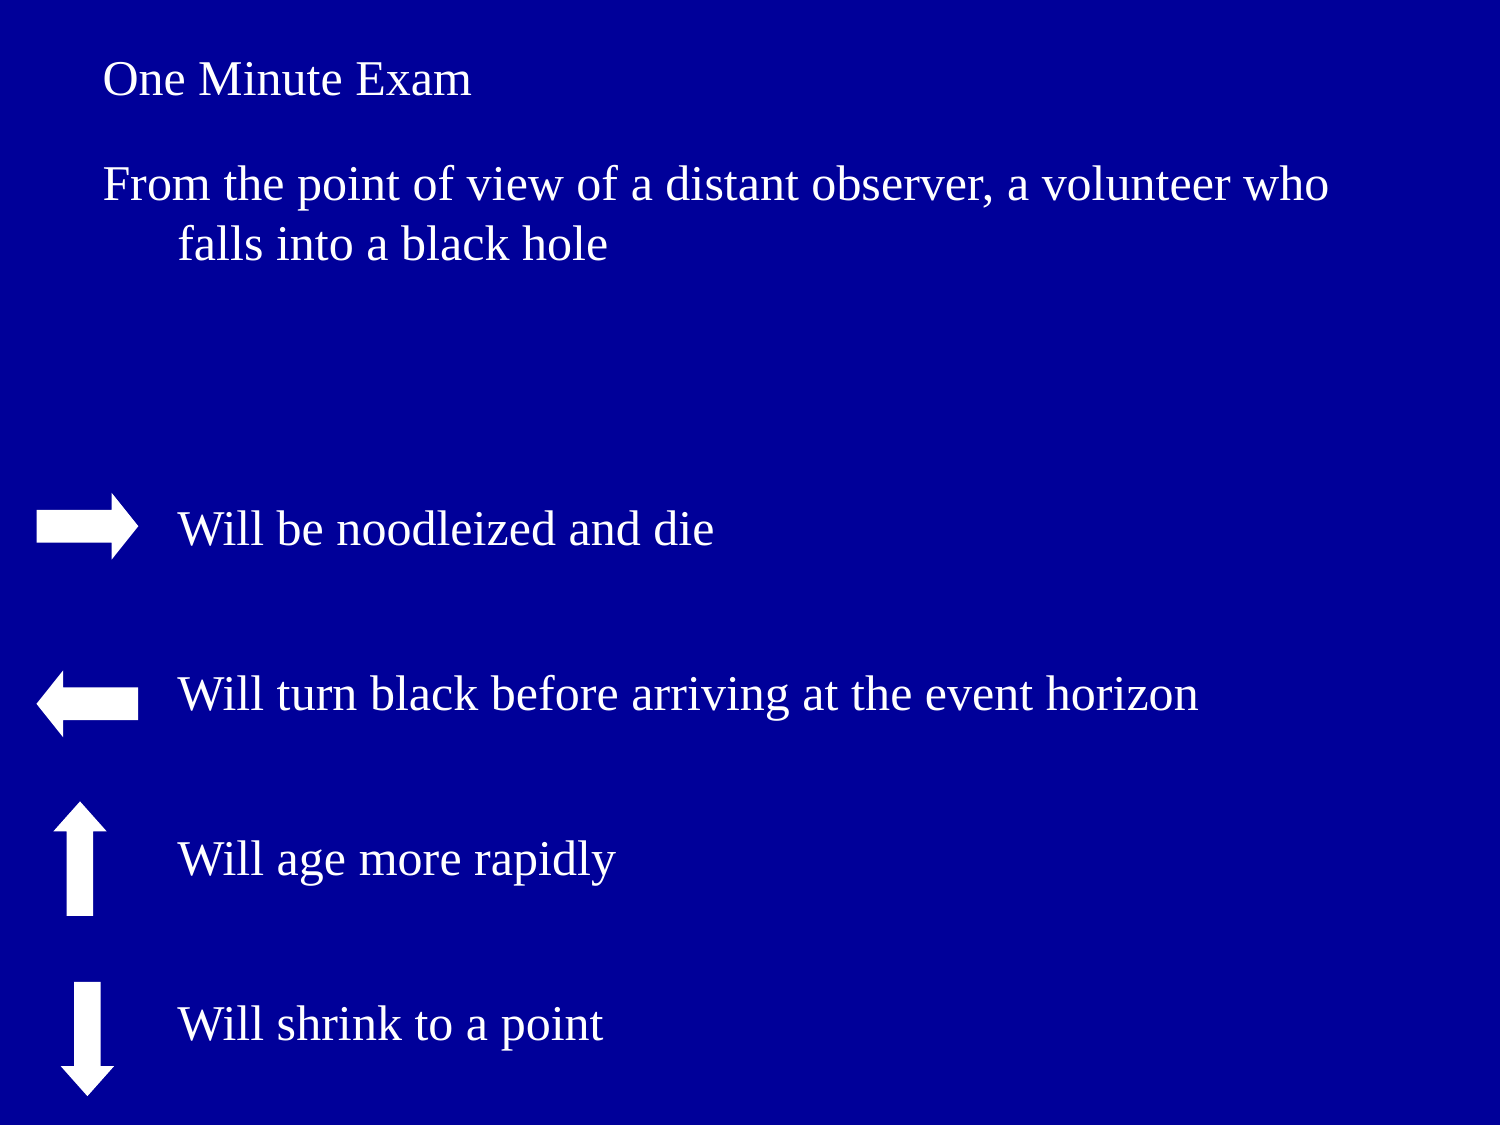

One Minute Exam
From the point of view of a distant observer, a volunteer who falls into a black hole
	Will be noodleized and die
	Will turn black before arriving at the event horizon
	Will age more rapidly
	Will shrink to a point